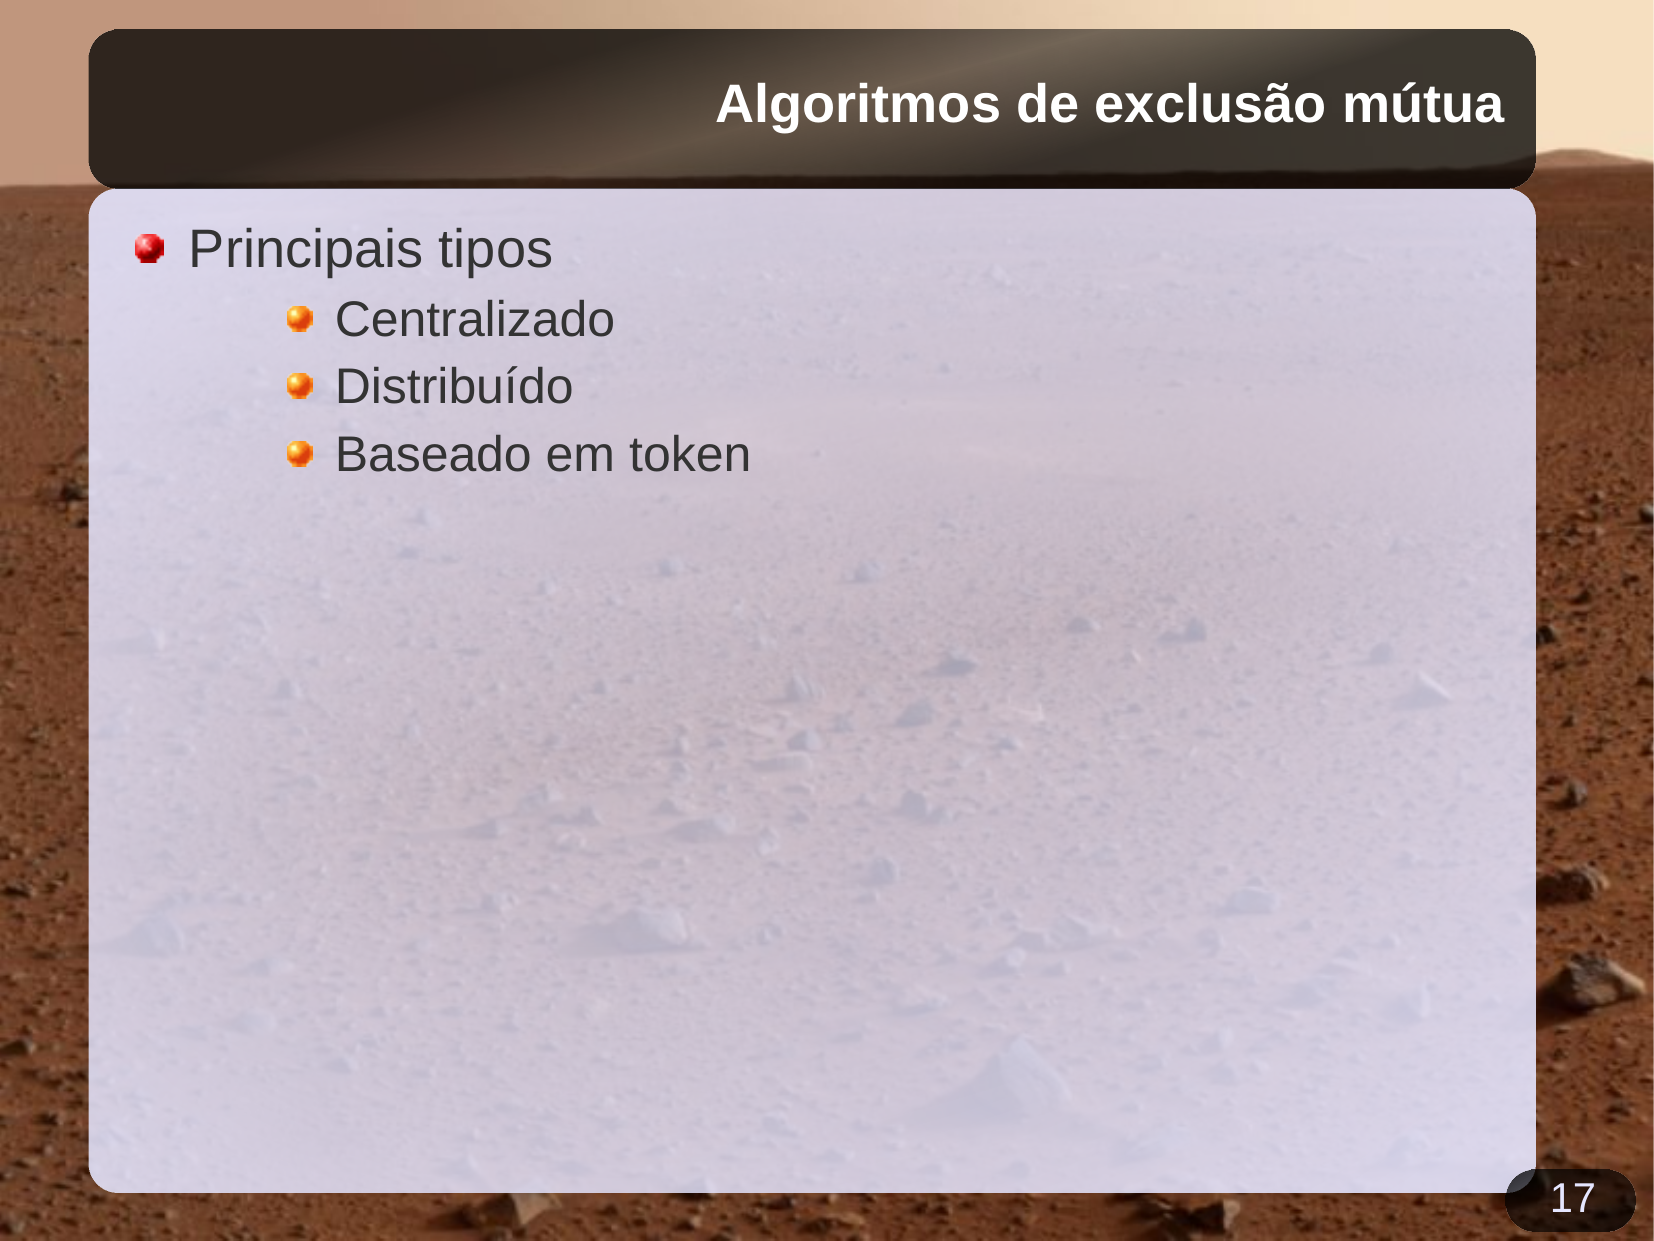

# Algoritmos de exclusão mútua
Principais tipos
Centralizado
Distribuído
Baseado em token